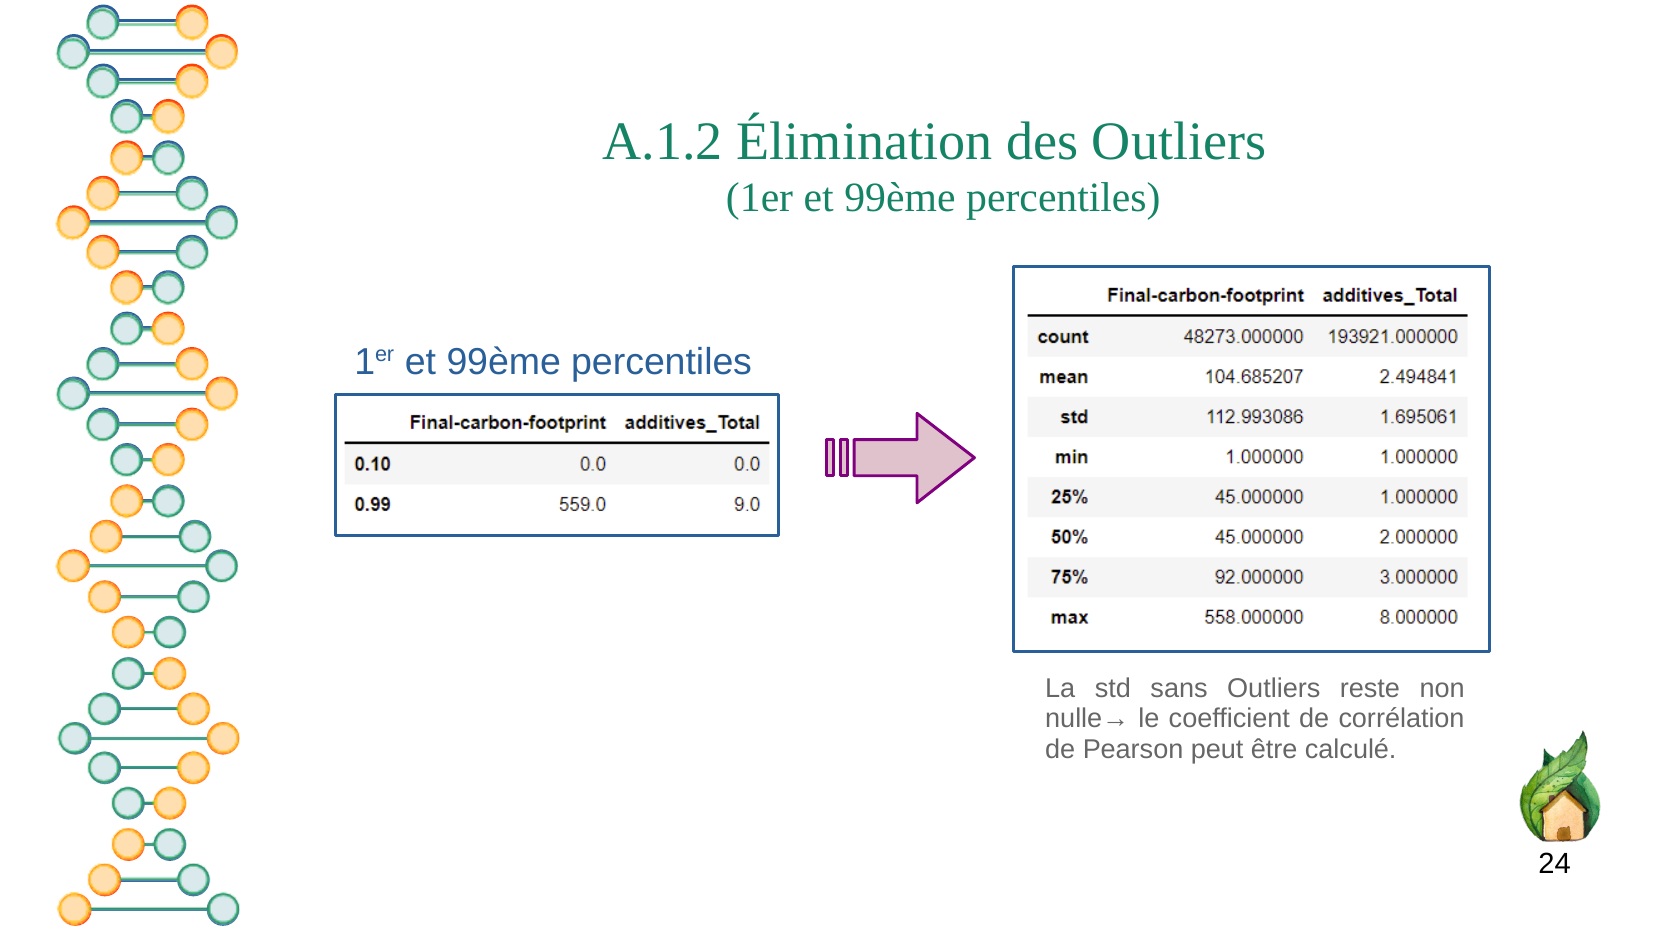

# A.1.2 Élimination des Outliers (1er et 99ème percentiles)
1er et 99ème percentiles
La std sans Outliers reste non nulle→ le coefficient de corrélation de Pearson peut être calculé.
24